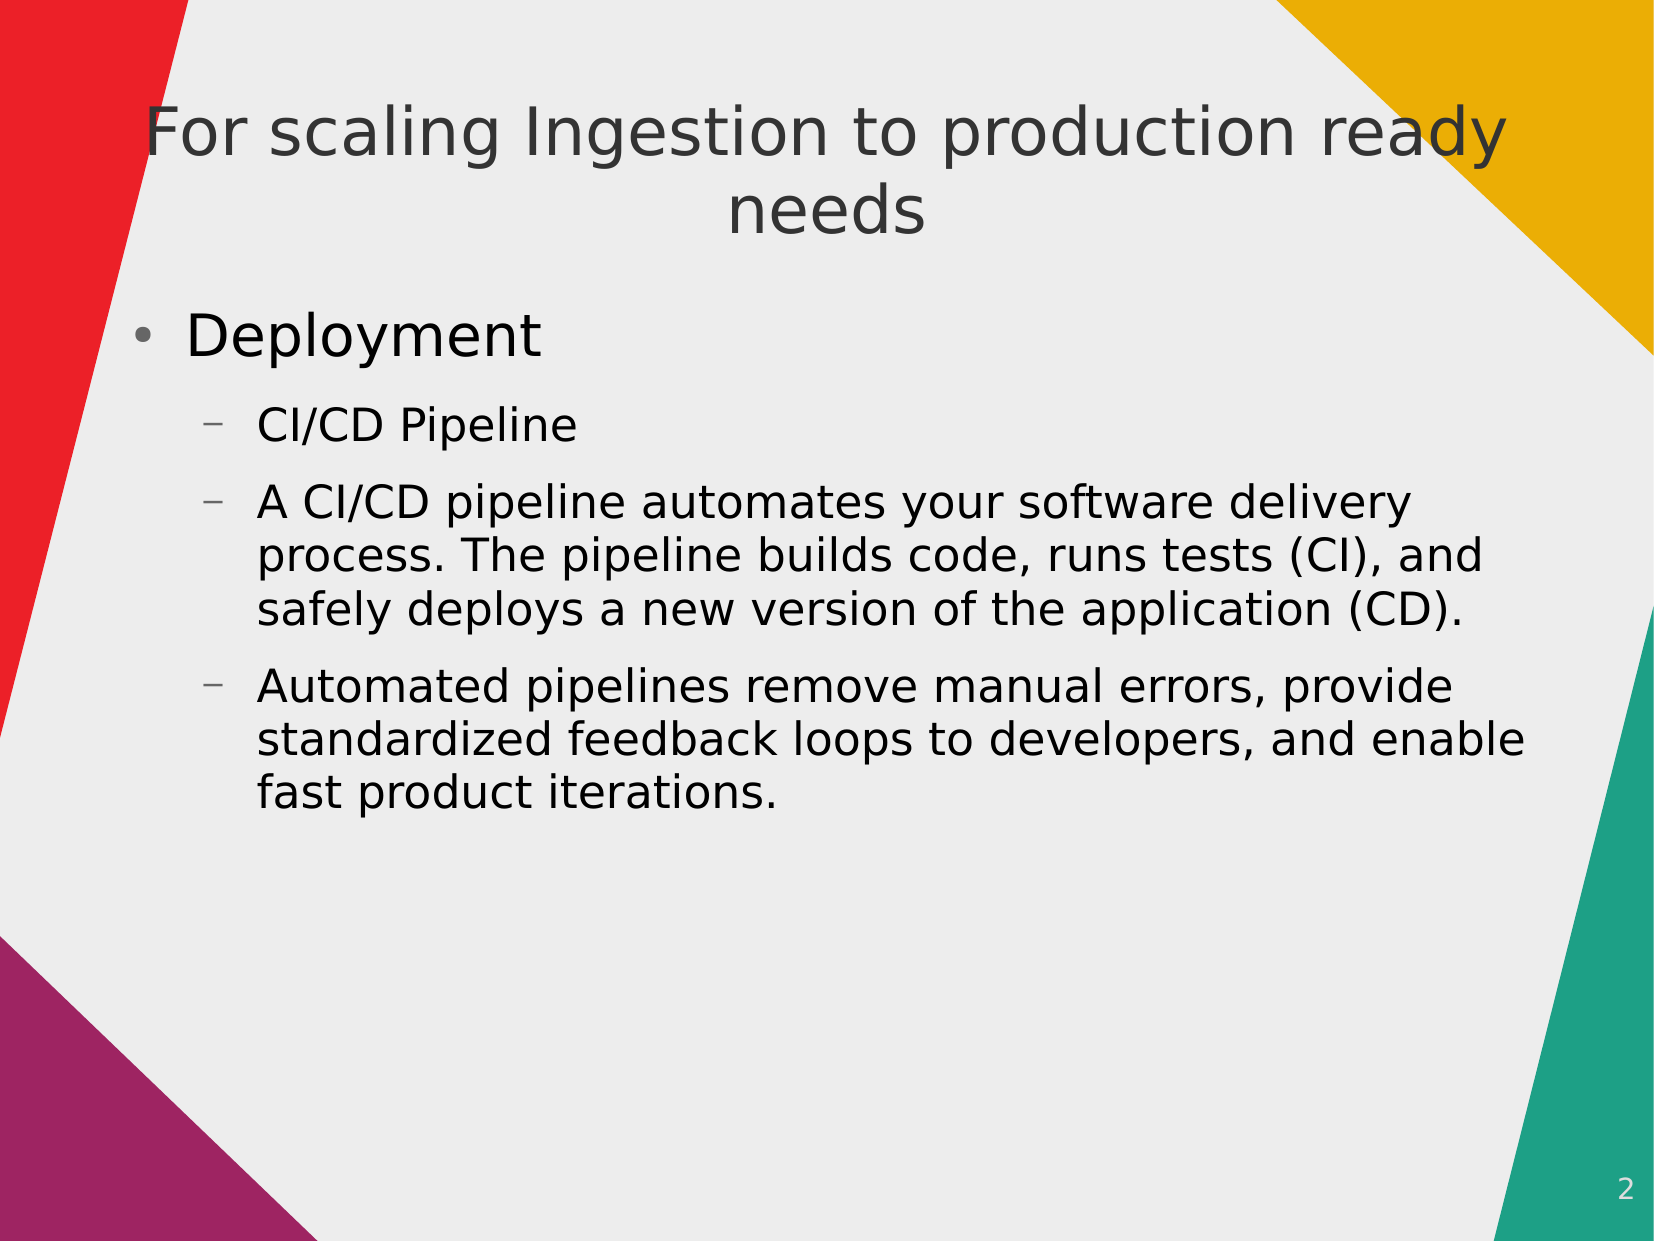

# For scaling Ingestion to production ready needs
Deployment
CI/CD Pipeline
A CI/CD pipeline automates your software delivery process. The pipeline builds code, runs tests (CI), and safely deploys a new version of the application (CD).
Automated pipelines remove manual errors, provide standardized feedback loops to developers, and enable fast product iterations.
2